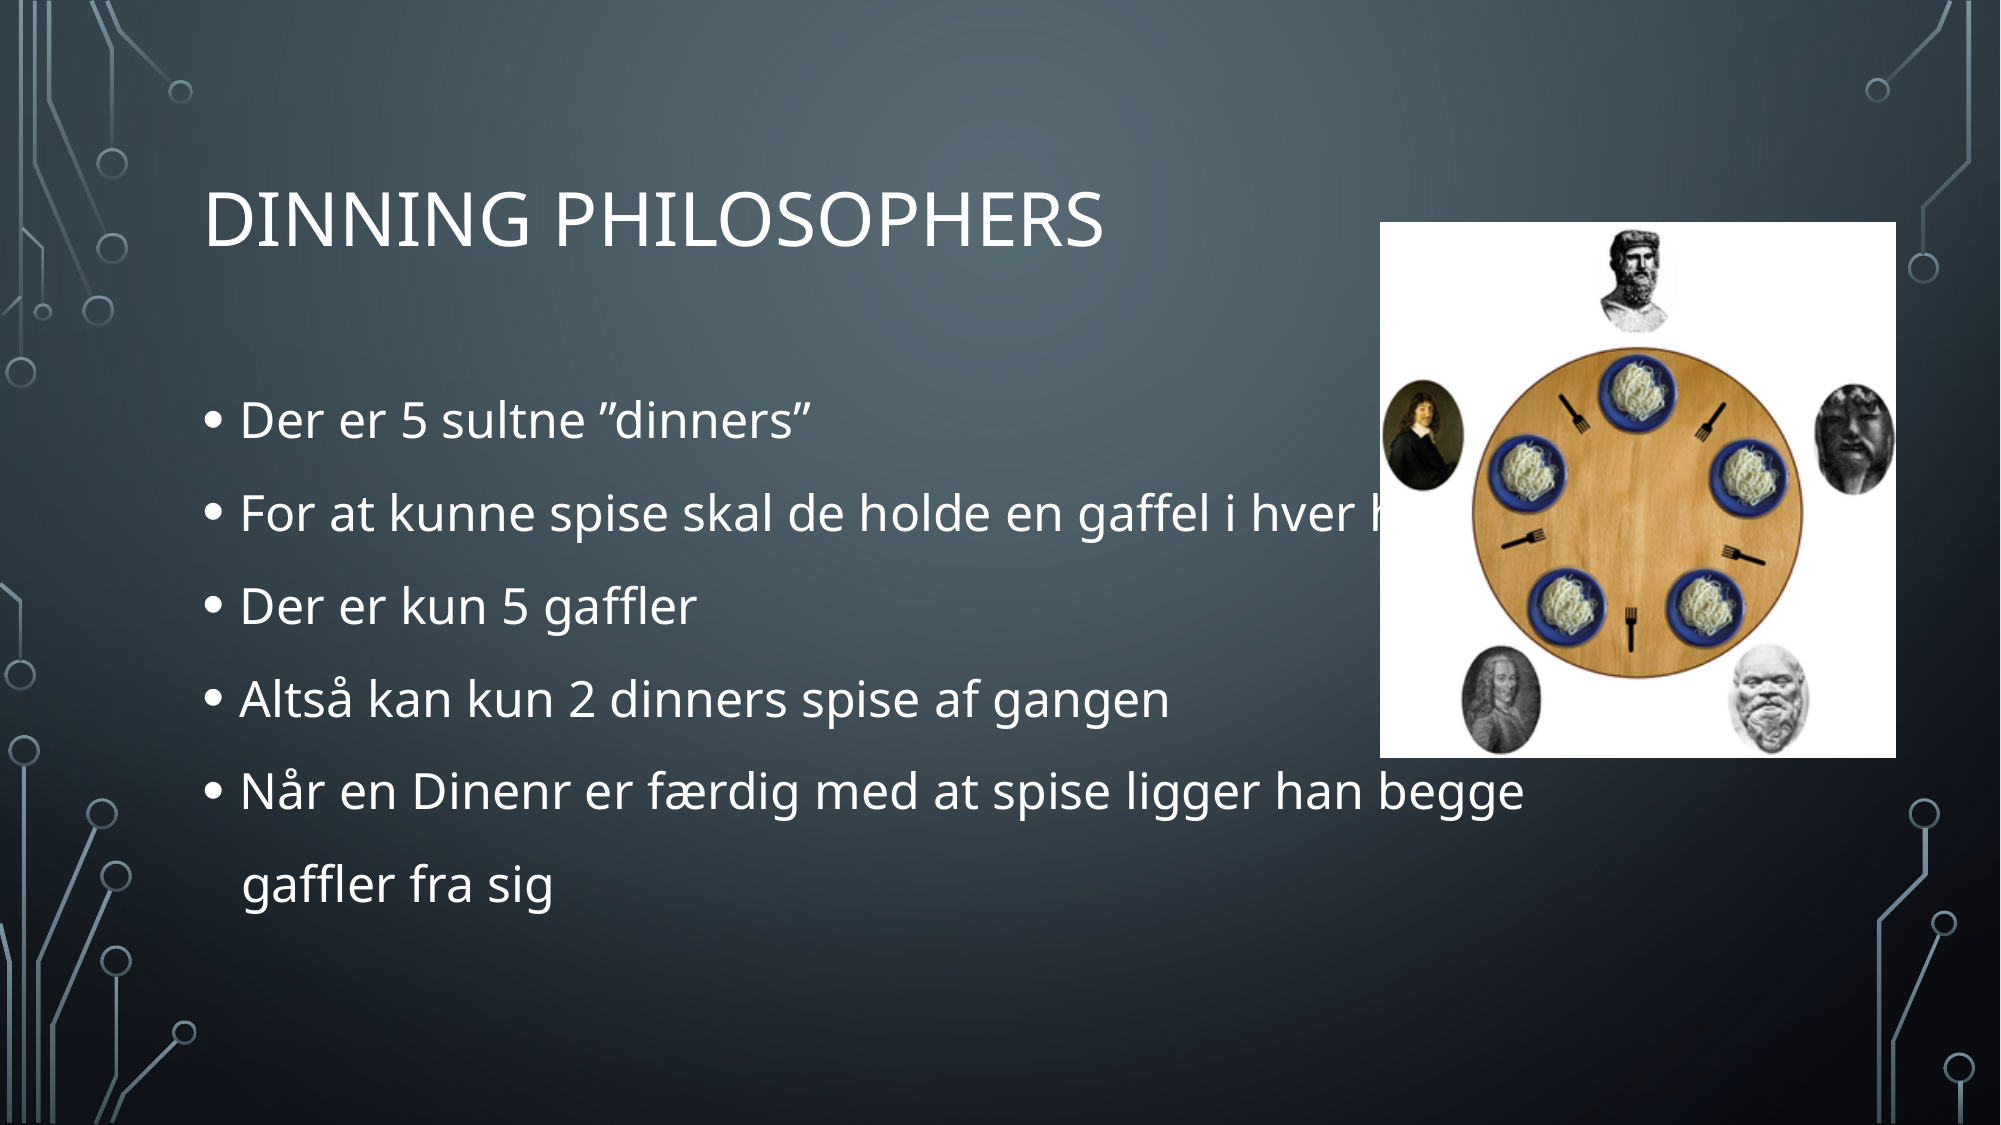

# Dinning Philosophers
Der er 5 sultne ”dinners”
For at kunne spise skal de holde en gaffel i hver hånd
Der er kun 5 gaffler
Altså kan kun 2 dinners spise af gangen
Når en Dinenr er færdig med at spise ligger han begge
 gaffler fra sig